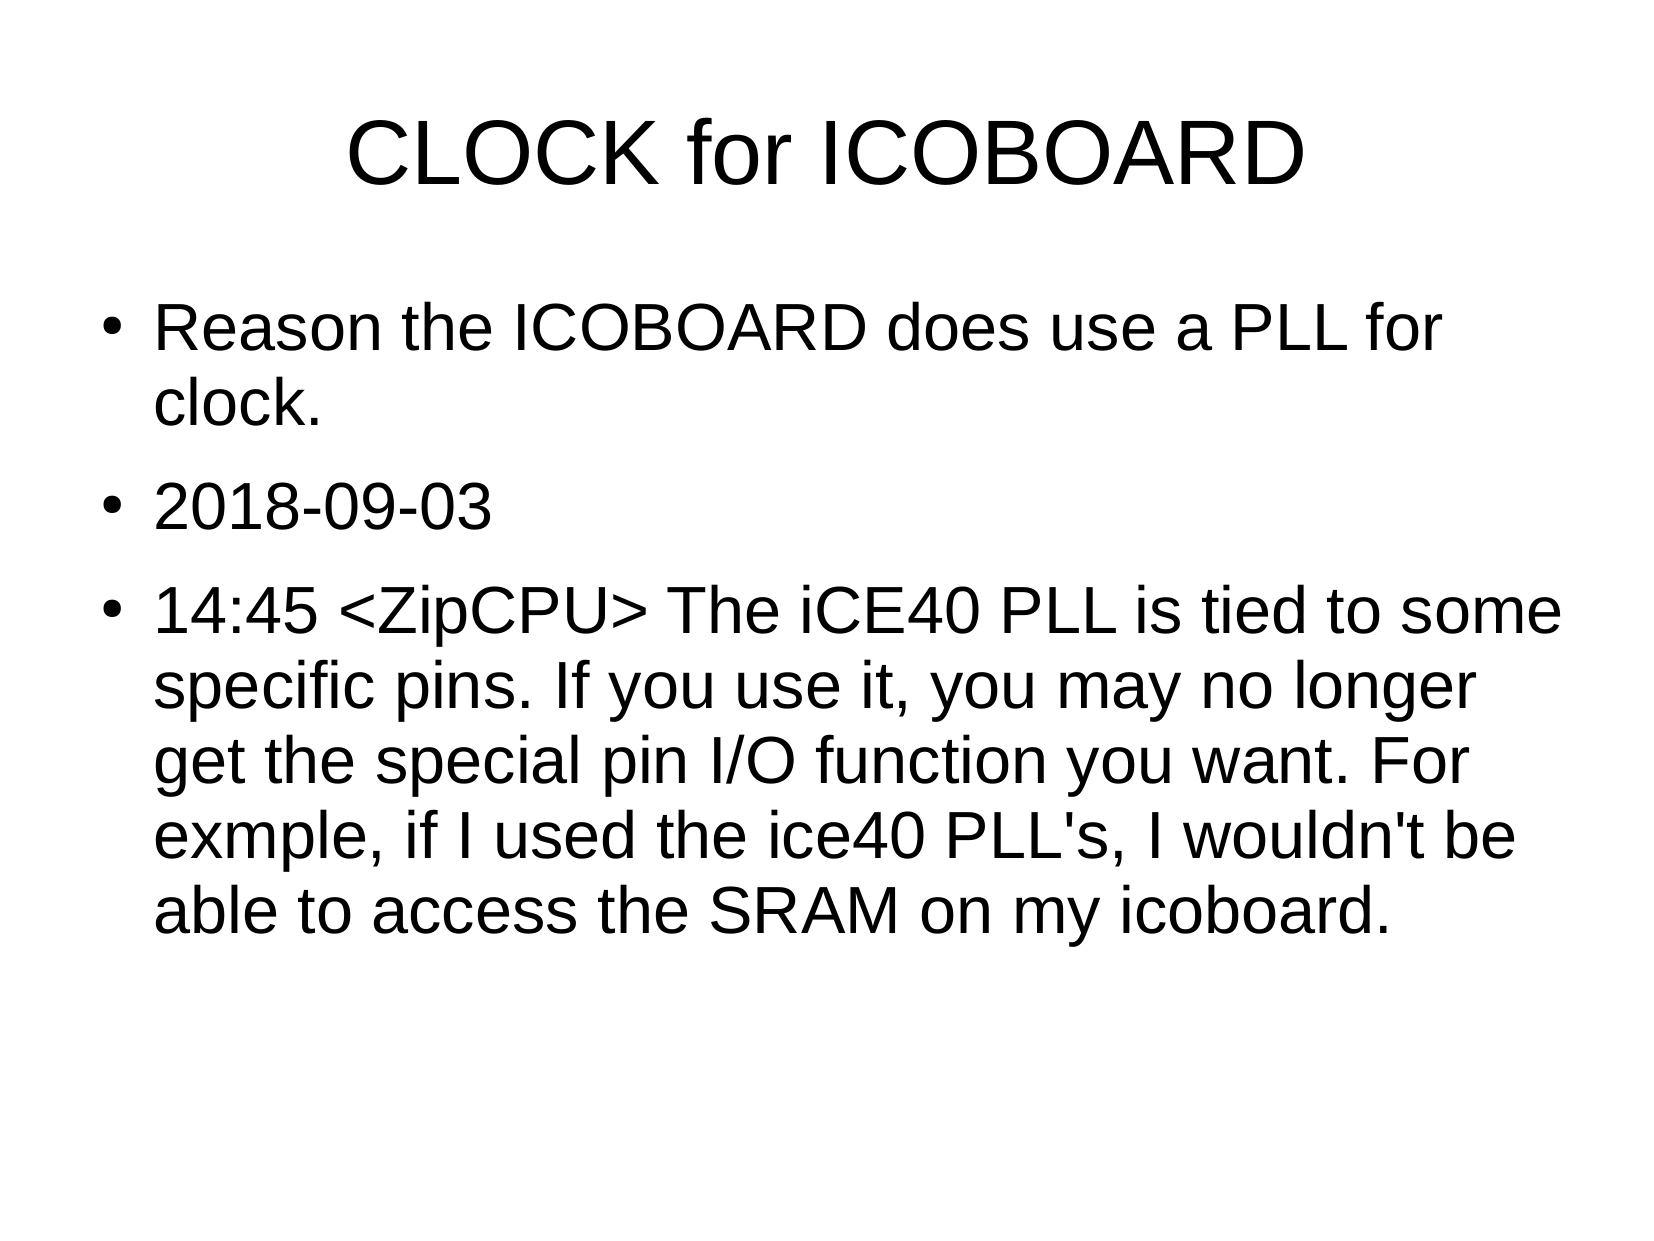

# CLOCK for ICOBOARD
Reason the ICOBOARD does use a PLL for clock.
2018-09-03
14:45 <ZipCPU> The iCE40 PLL is tied to some specific pins. If you use it, you may no longer get the special pin I/O function you want. For exmple, if I used the ice40 PLL's, I wouldn't be able to access the SRAM on my icoboard.